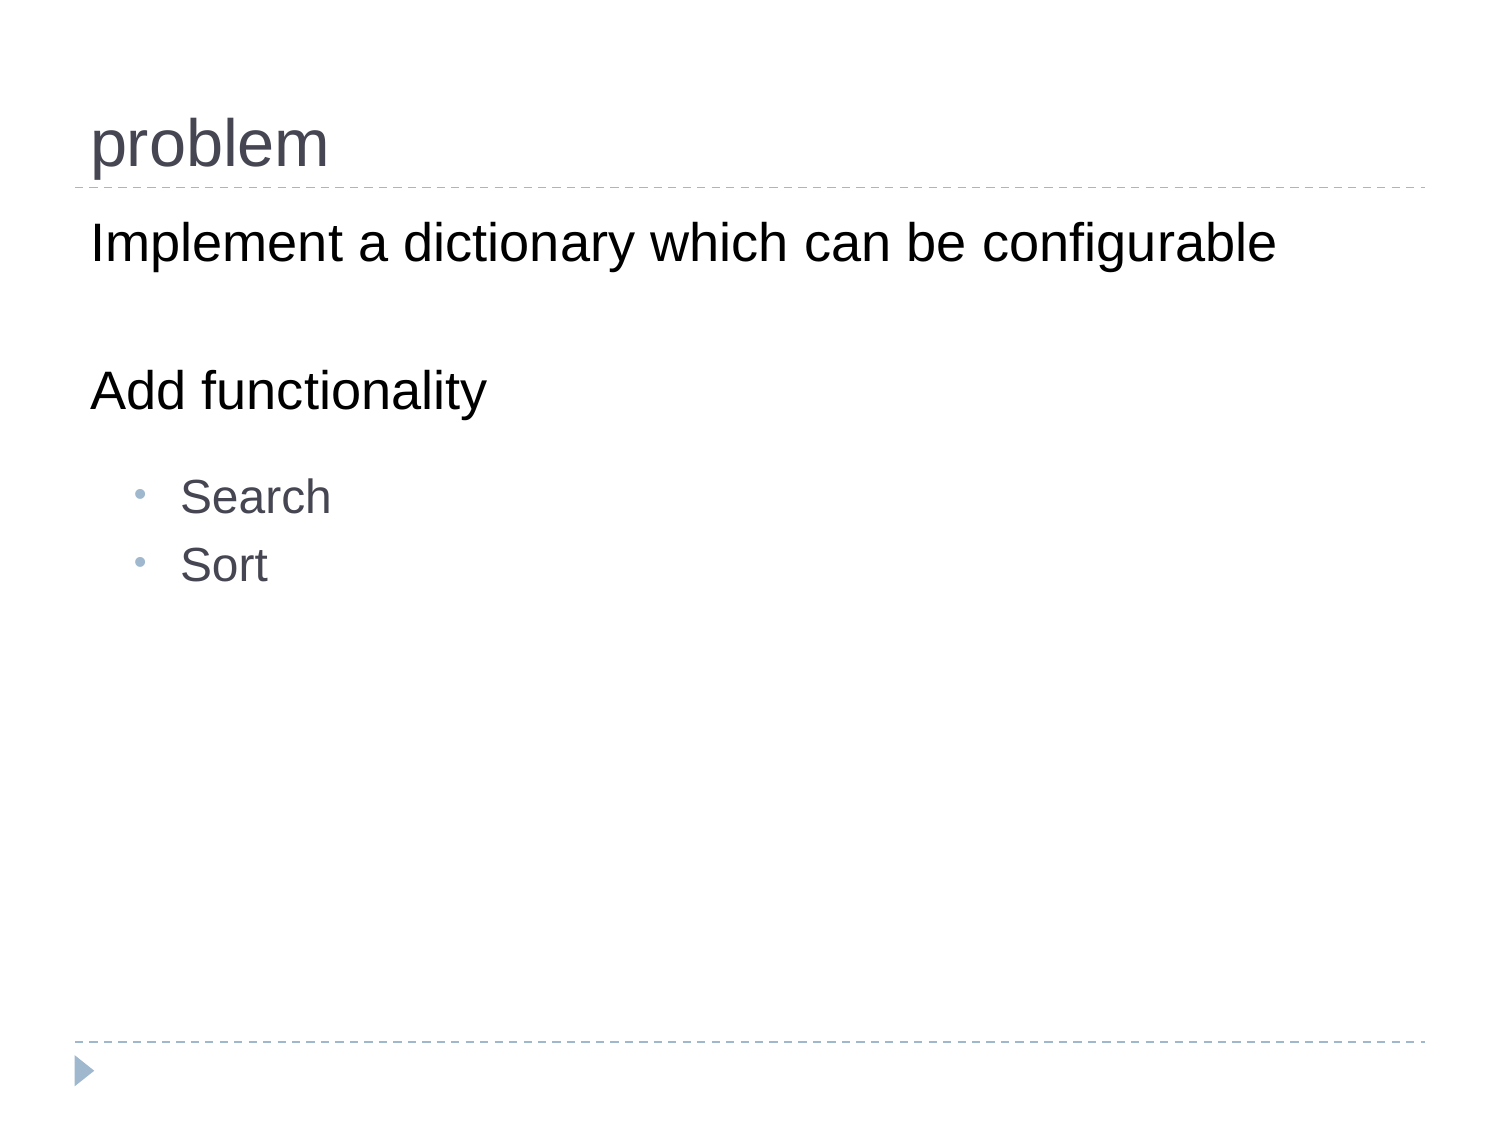

# problem
Implement a dictionary which can be configurable
Add functionality
Search
Sort